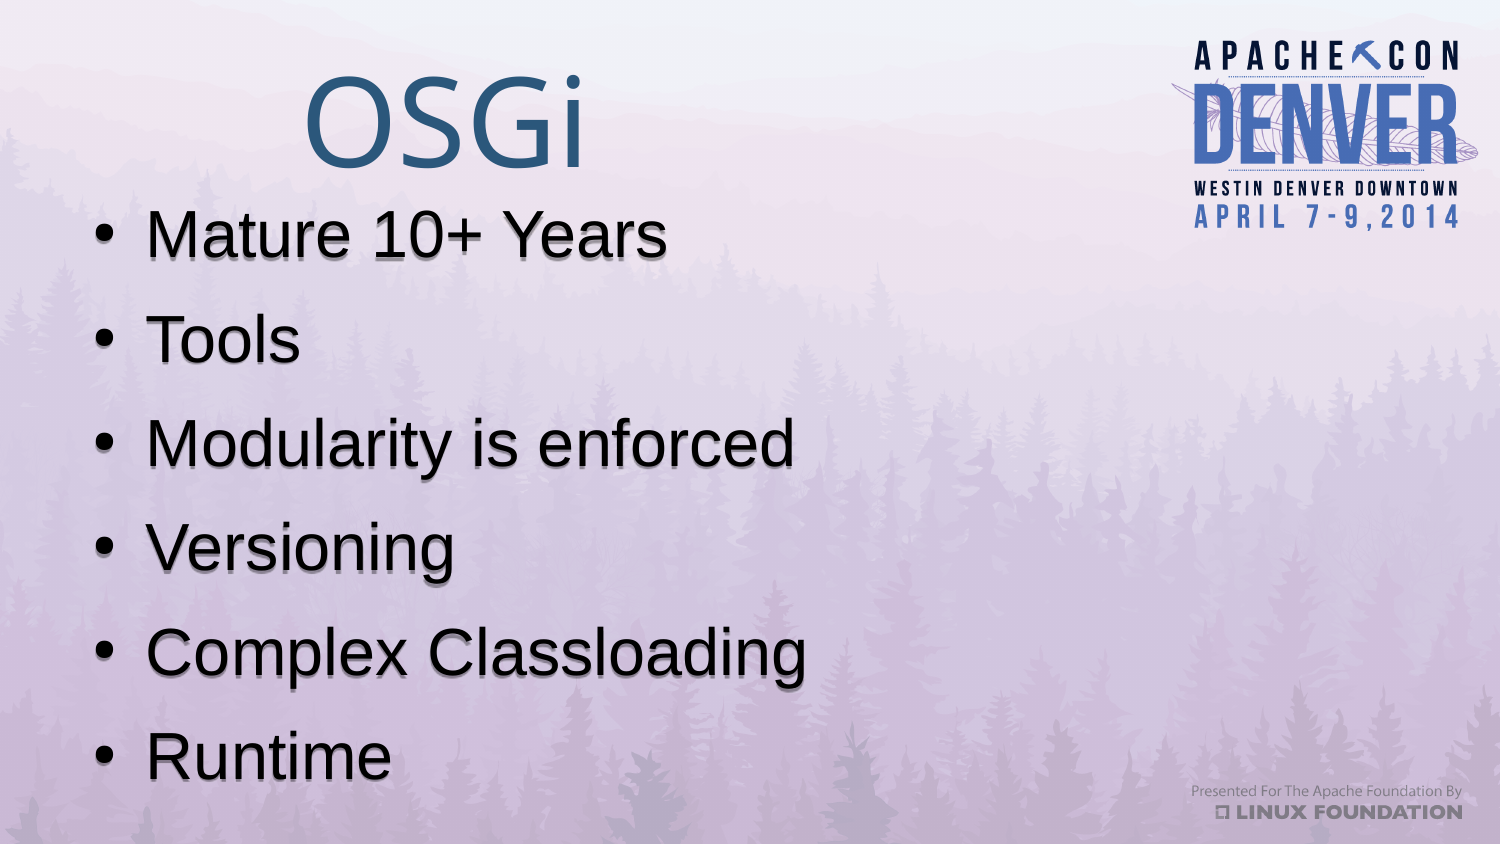

OSGi
# Mature 10+ Years
Tools
Modularity is enforced
Versioning
Complex Classloading
Runtime